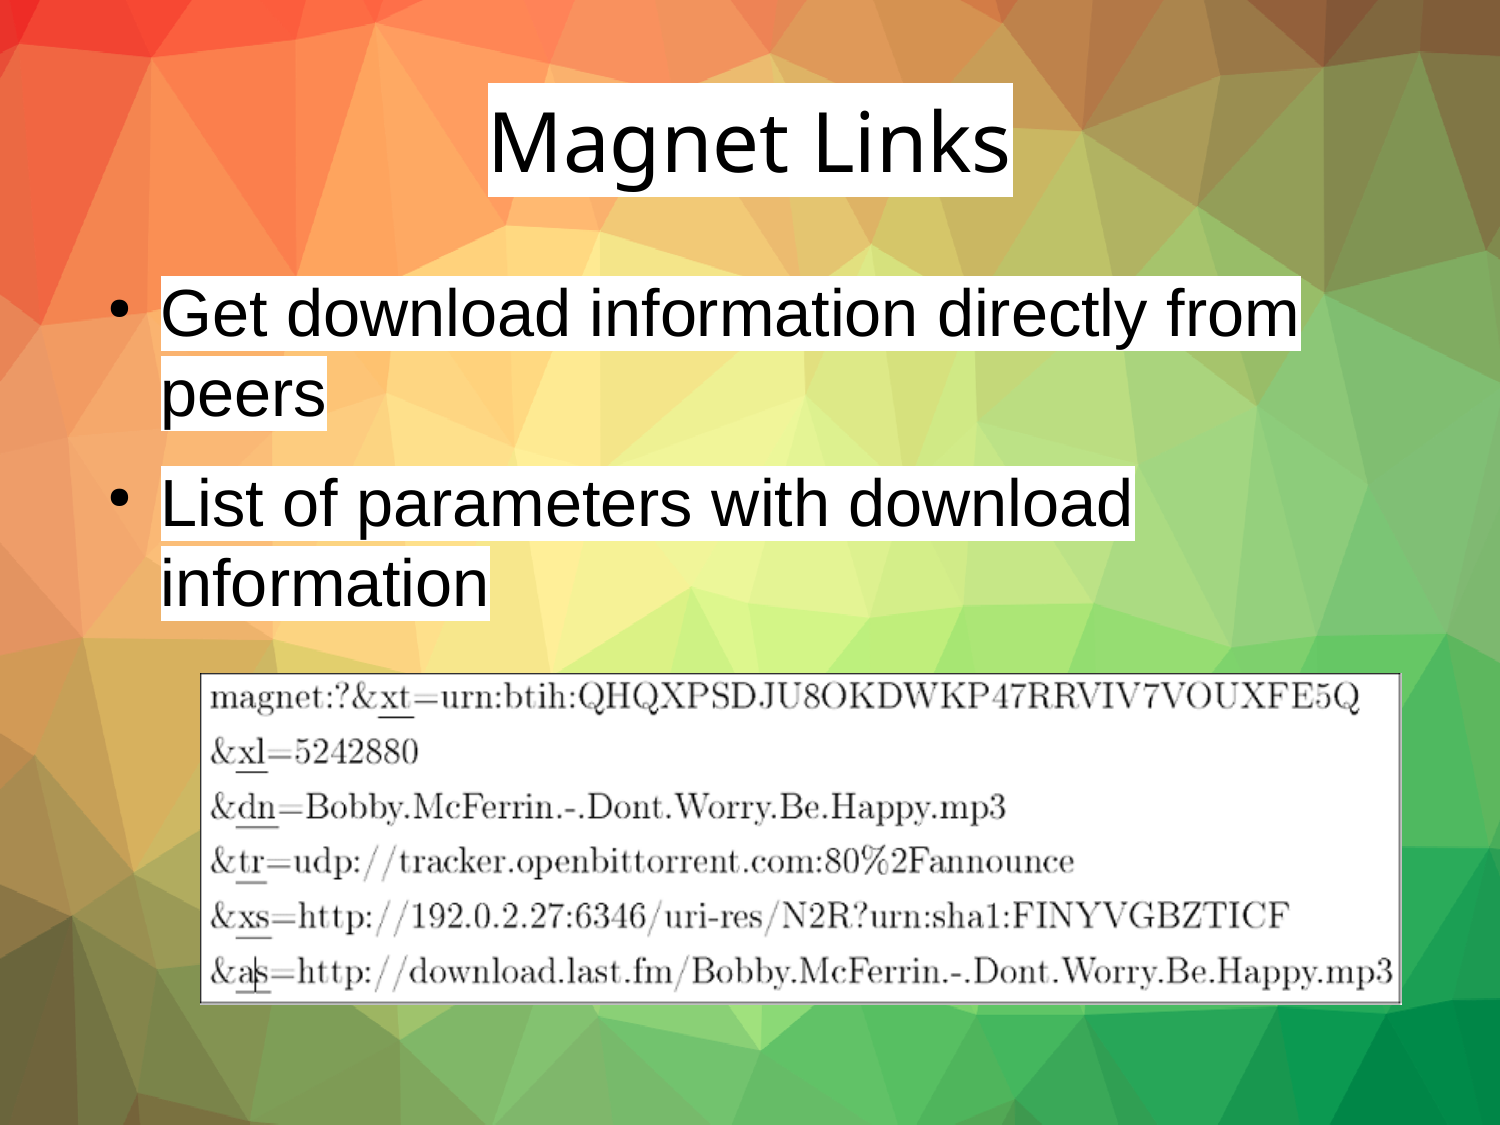

# Magnet Links
Get download information directly from peers
List of parameters with download information